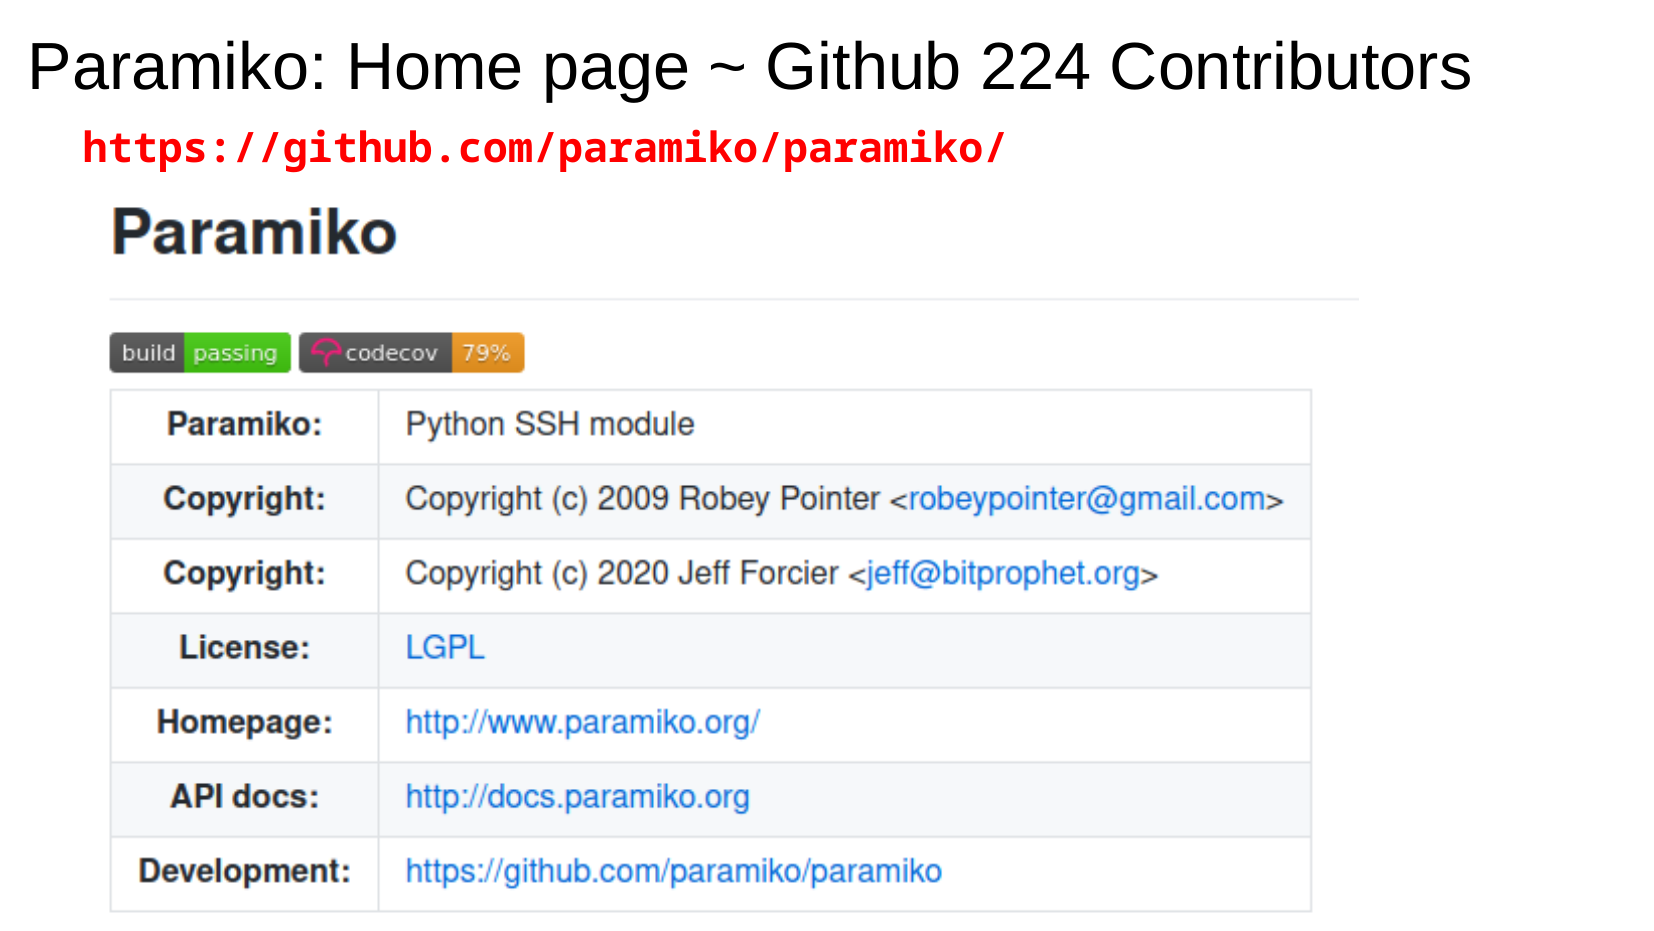

# Paramiko: Home page ~ Github 224 Contributors
https://github.com/paramiko/paramiko/